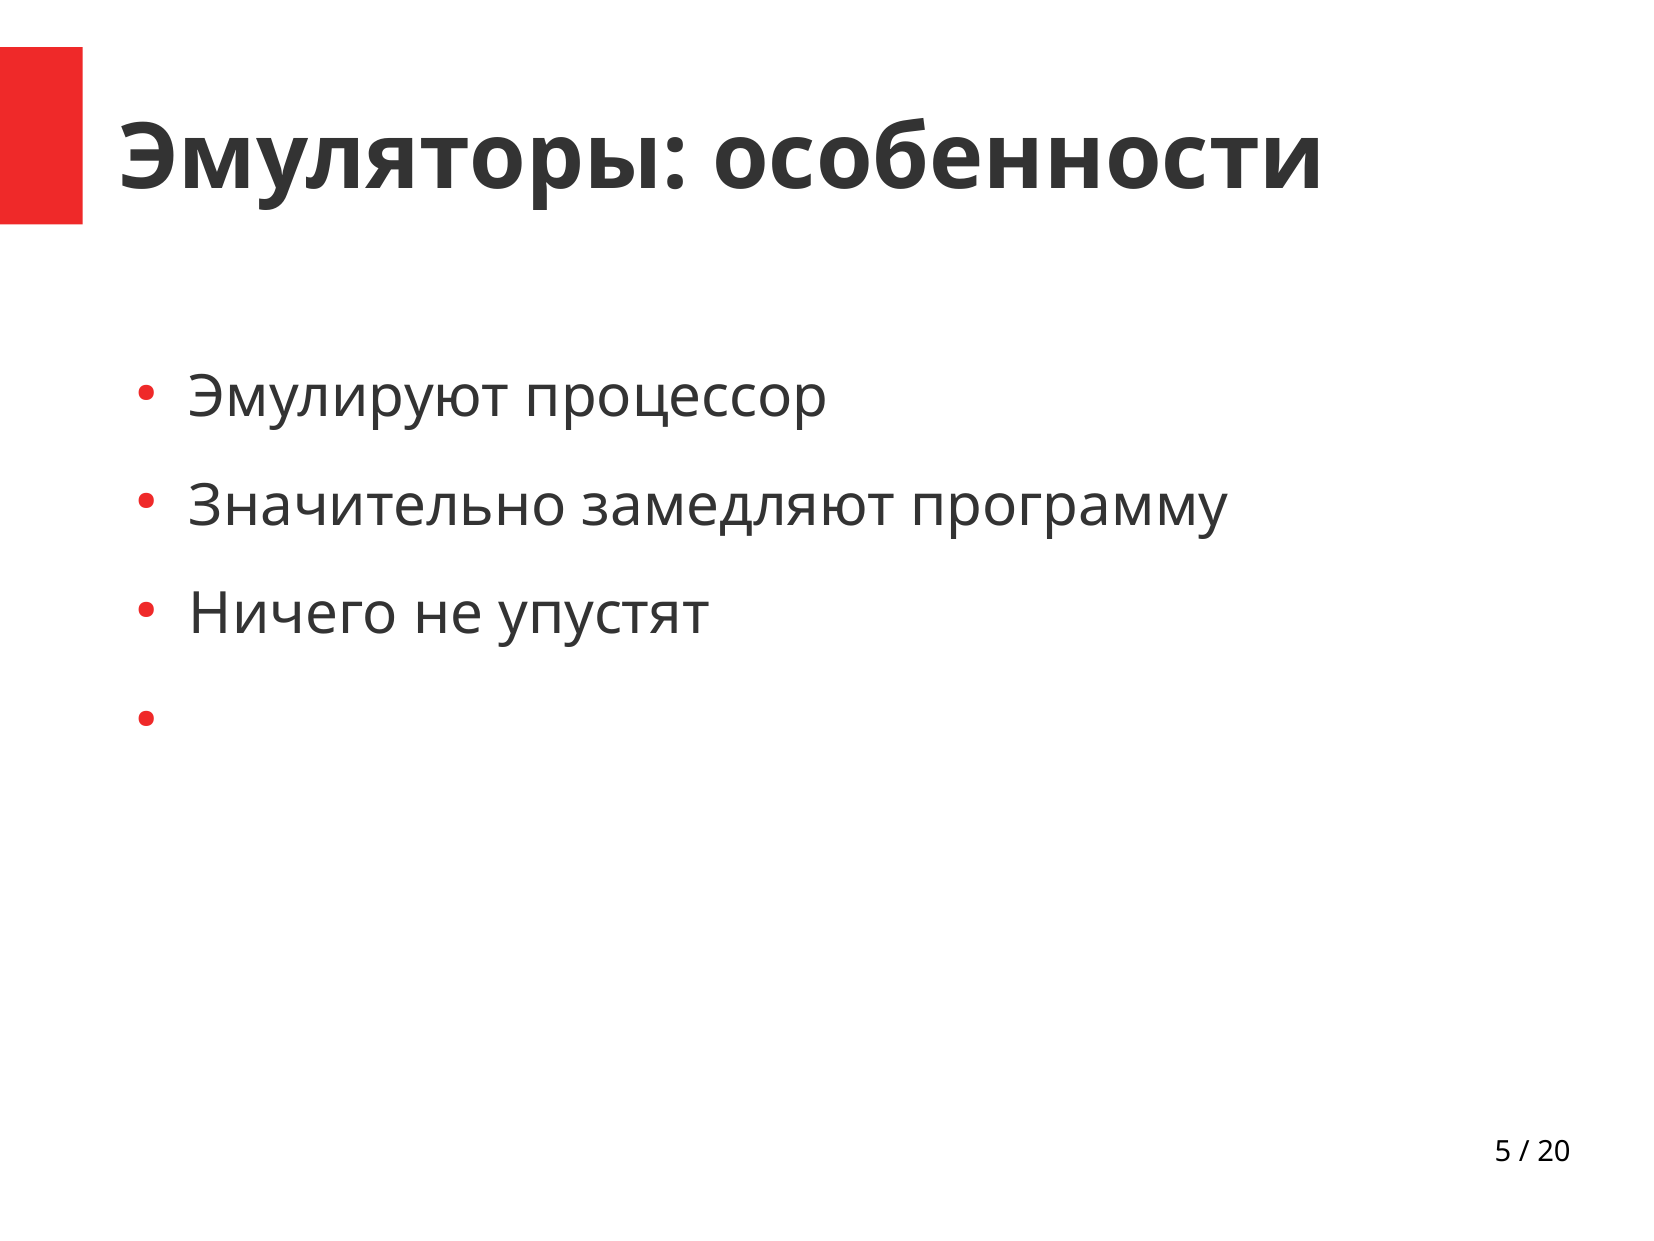

# Эмуляторы: особенности
Эмулируют процессор
Значительно замедляют программу
Ничего не упустят
5